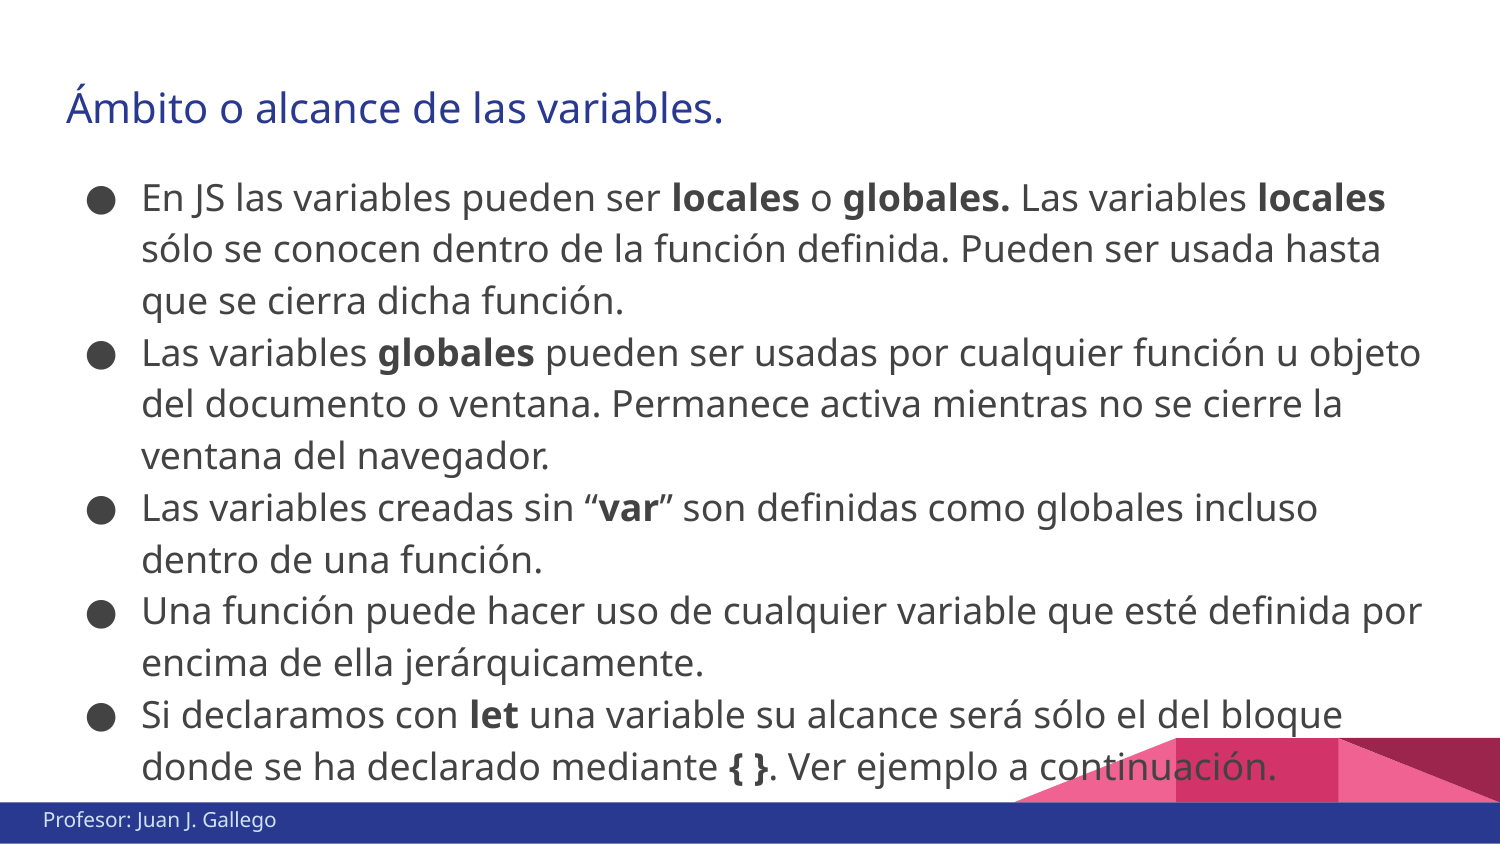

# Ámbito o alcance de las variables.
En JS las variables pueden ser locales o globales. Las variables locales sólo se conocen dentro de la función definida. Pueden ser usada hasta que se cierra dicha función.
Las variables globales pueden ser usadas por cualquier función u objeto del documento o ventana. Permanece activa mientras no se cierre la ventana del navegador.
Las variables creadas sin “var” son definidas como globales incluso dentro de una función.
Una función puede hacer uso de cualquier variable que esté definida por encima de ella jerárquicamente.
Si declaramos con let una variable su alcance será sólo el del bloque donde se ha declarado mediante { }. Ver ejemplo a continuación.